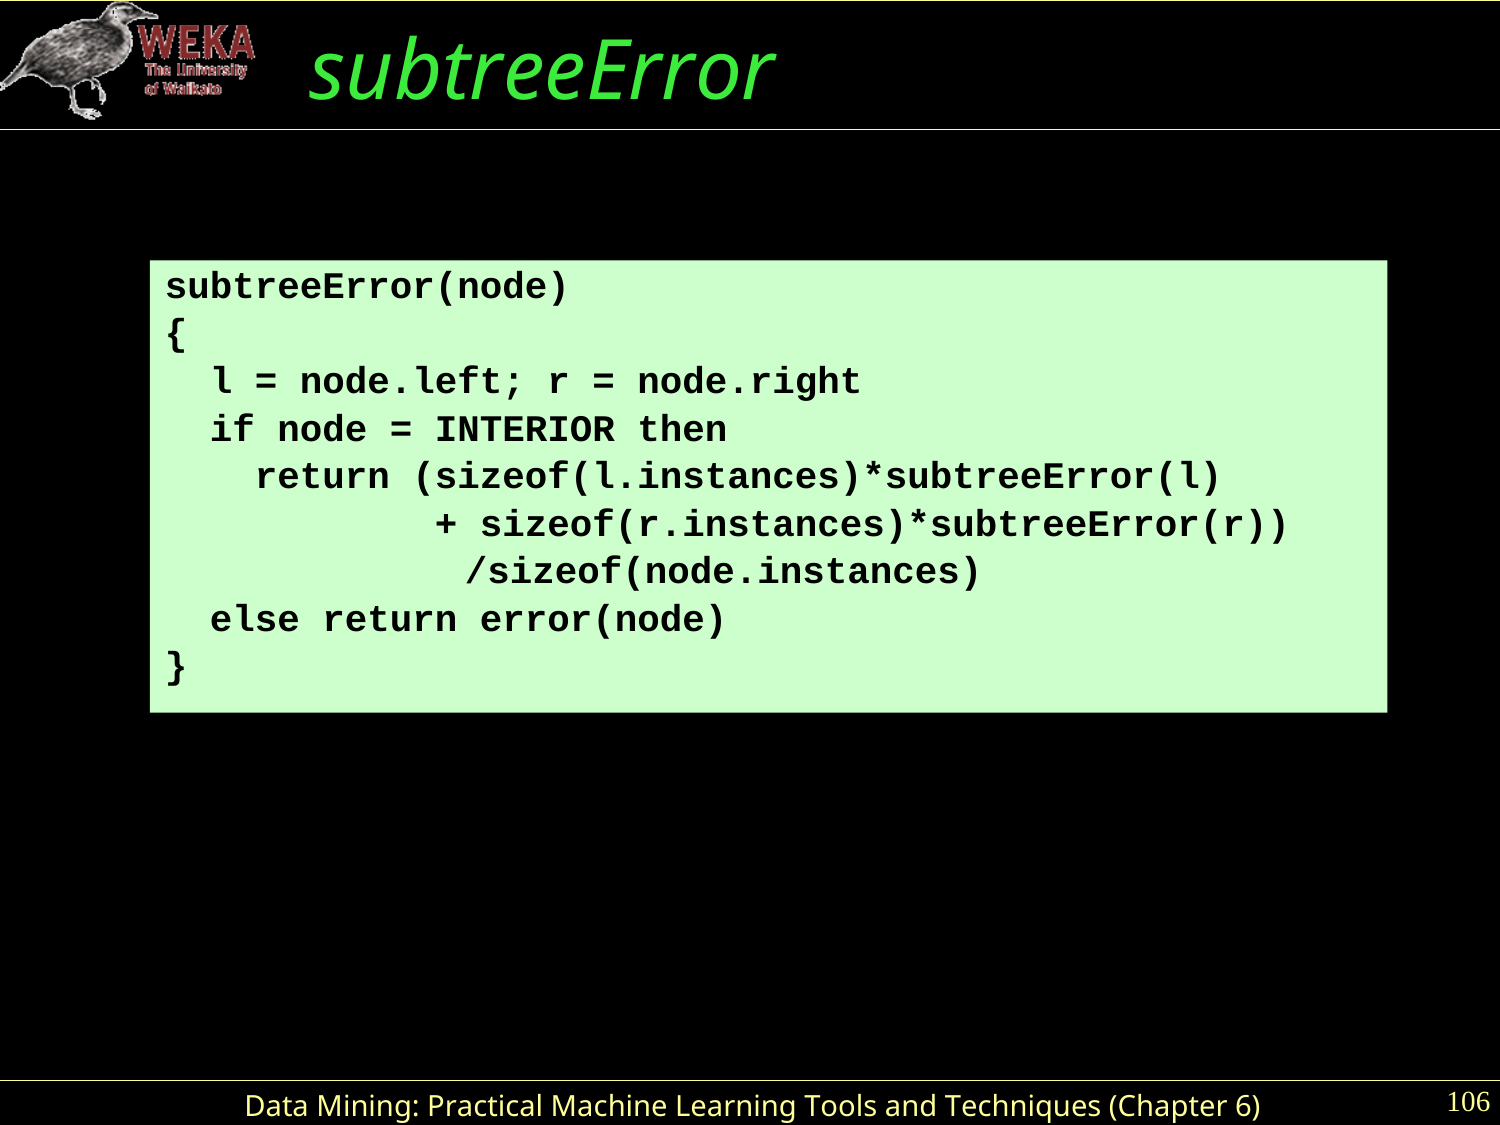

# subtreeError
subtreeError(node)
{
 l = node.left; r = node.right
 if node = INTERIOR then
 return (sizeof(l.instances)*subtreeError(l)
 + sizeof(r.instances)*subtreeError(r))
			/sizeof(node.instances)
 else return error(node)
}
Data Mining: Practical Machine Learning Tools and Techniques (Chapter 6)
106